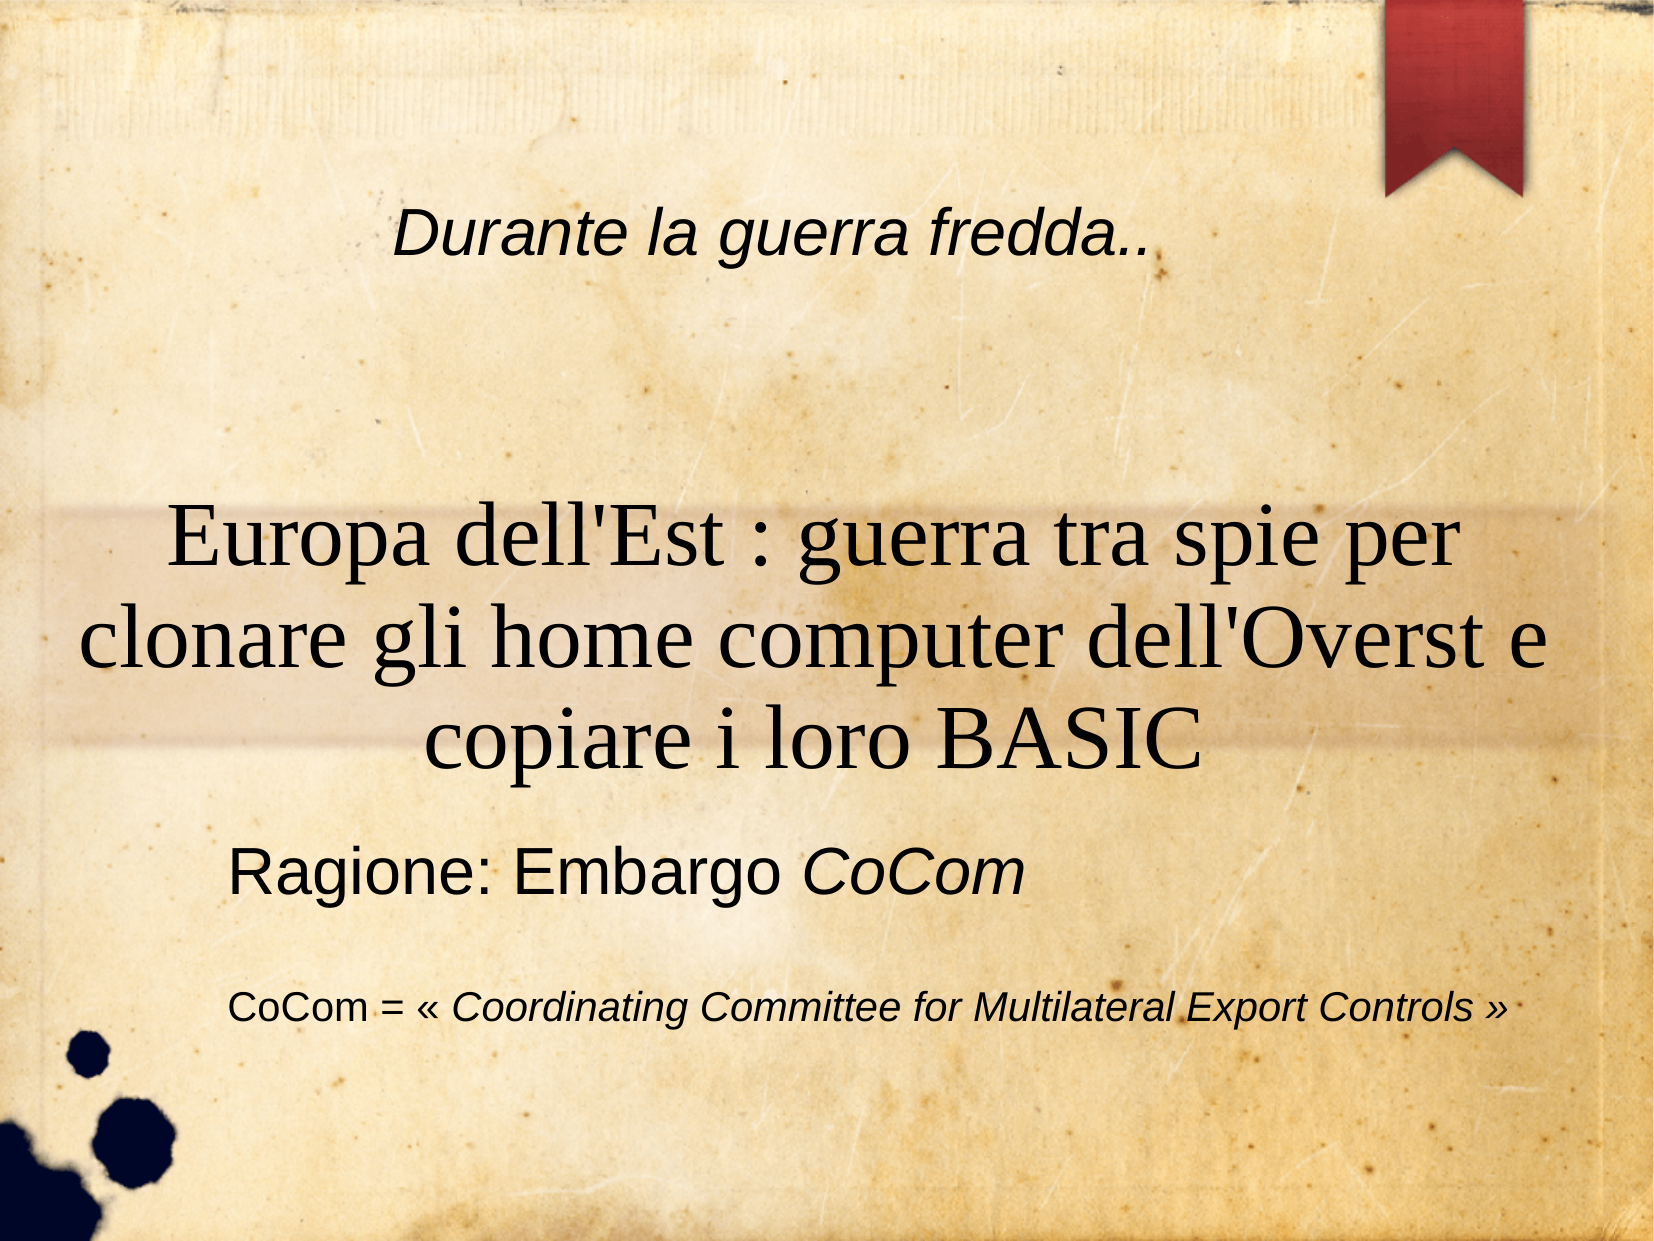

Durante la guerra fredda..
# Europa dell'Est : guerra tra spie per clonare gli home computer dell'Overst e copiare i loro BASIC
Ragione: Embargo CoCom
CoCom = « Coordinating Committee for Multilateral Export Controls »